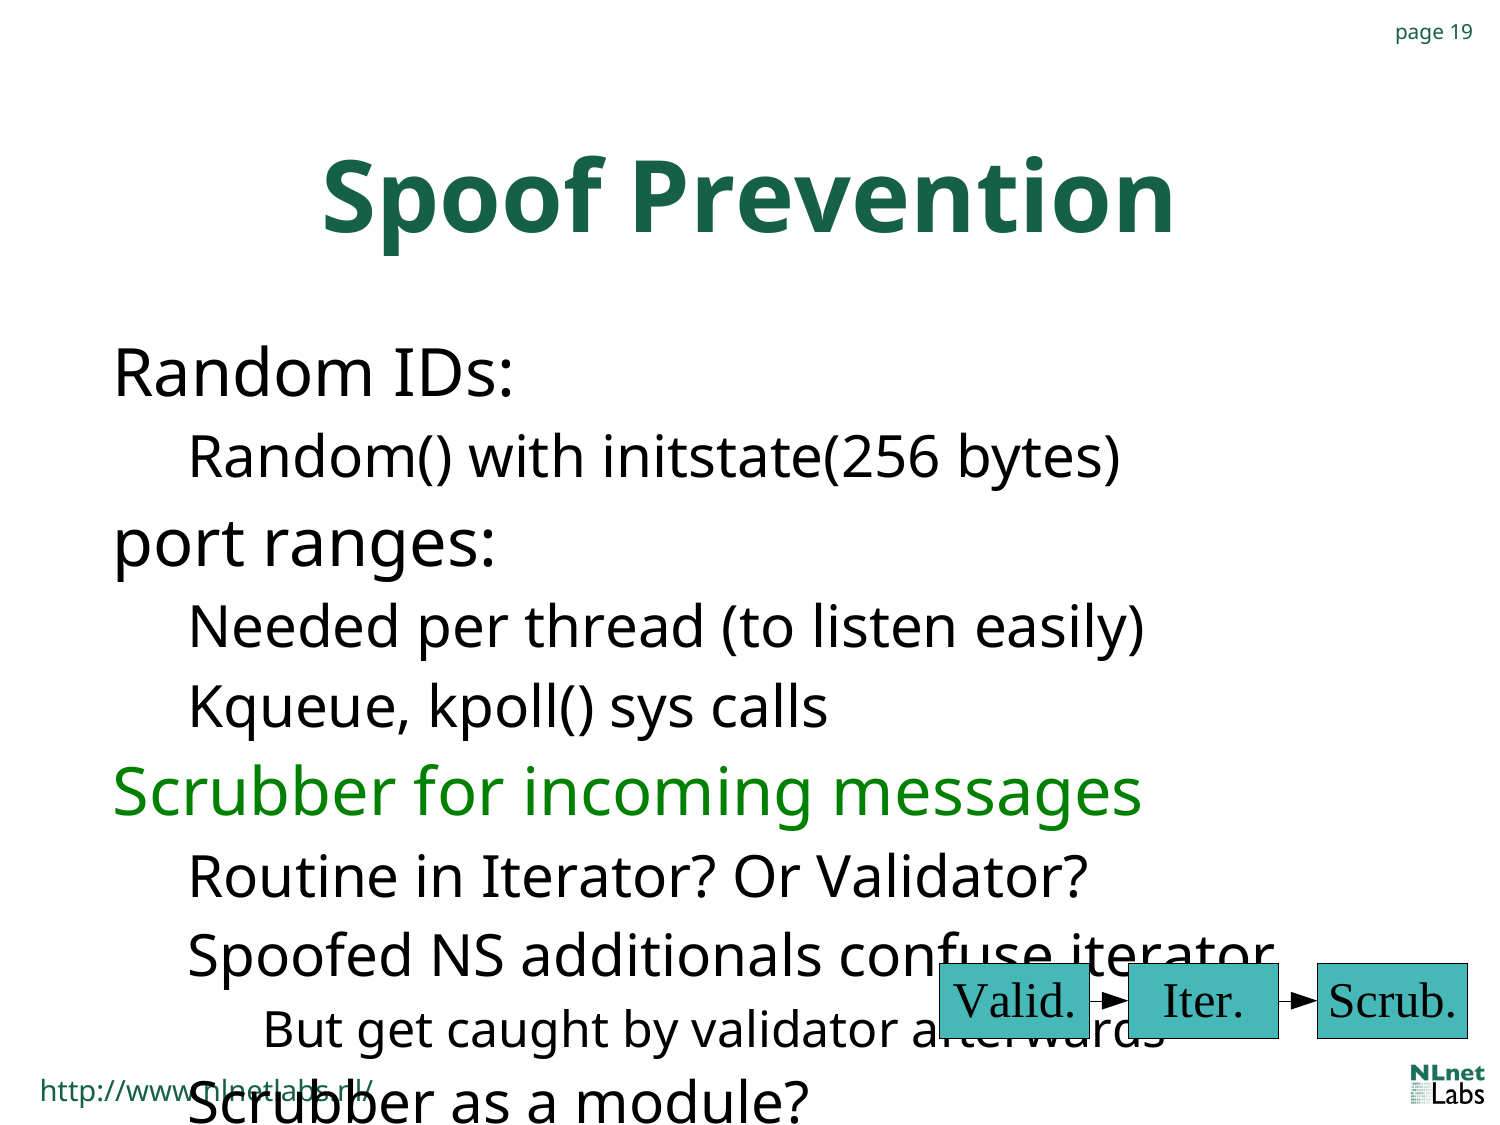

# Spoof Prevention
Random IDs:
Random() with initstate(256 bytes)
port ranges:
Needed per thread (to listen easily)
Kqueue, kpoll() sys calls
Scrubber for incoming messages
Routine in Iterator? Or Validator?
Spoofed NS additionals confuse iterator
But get caught by validator afterwards
Scrubber as a module?
Between iterator and network.
Valid.
Iter.
Scrub.